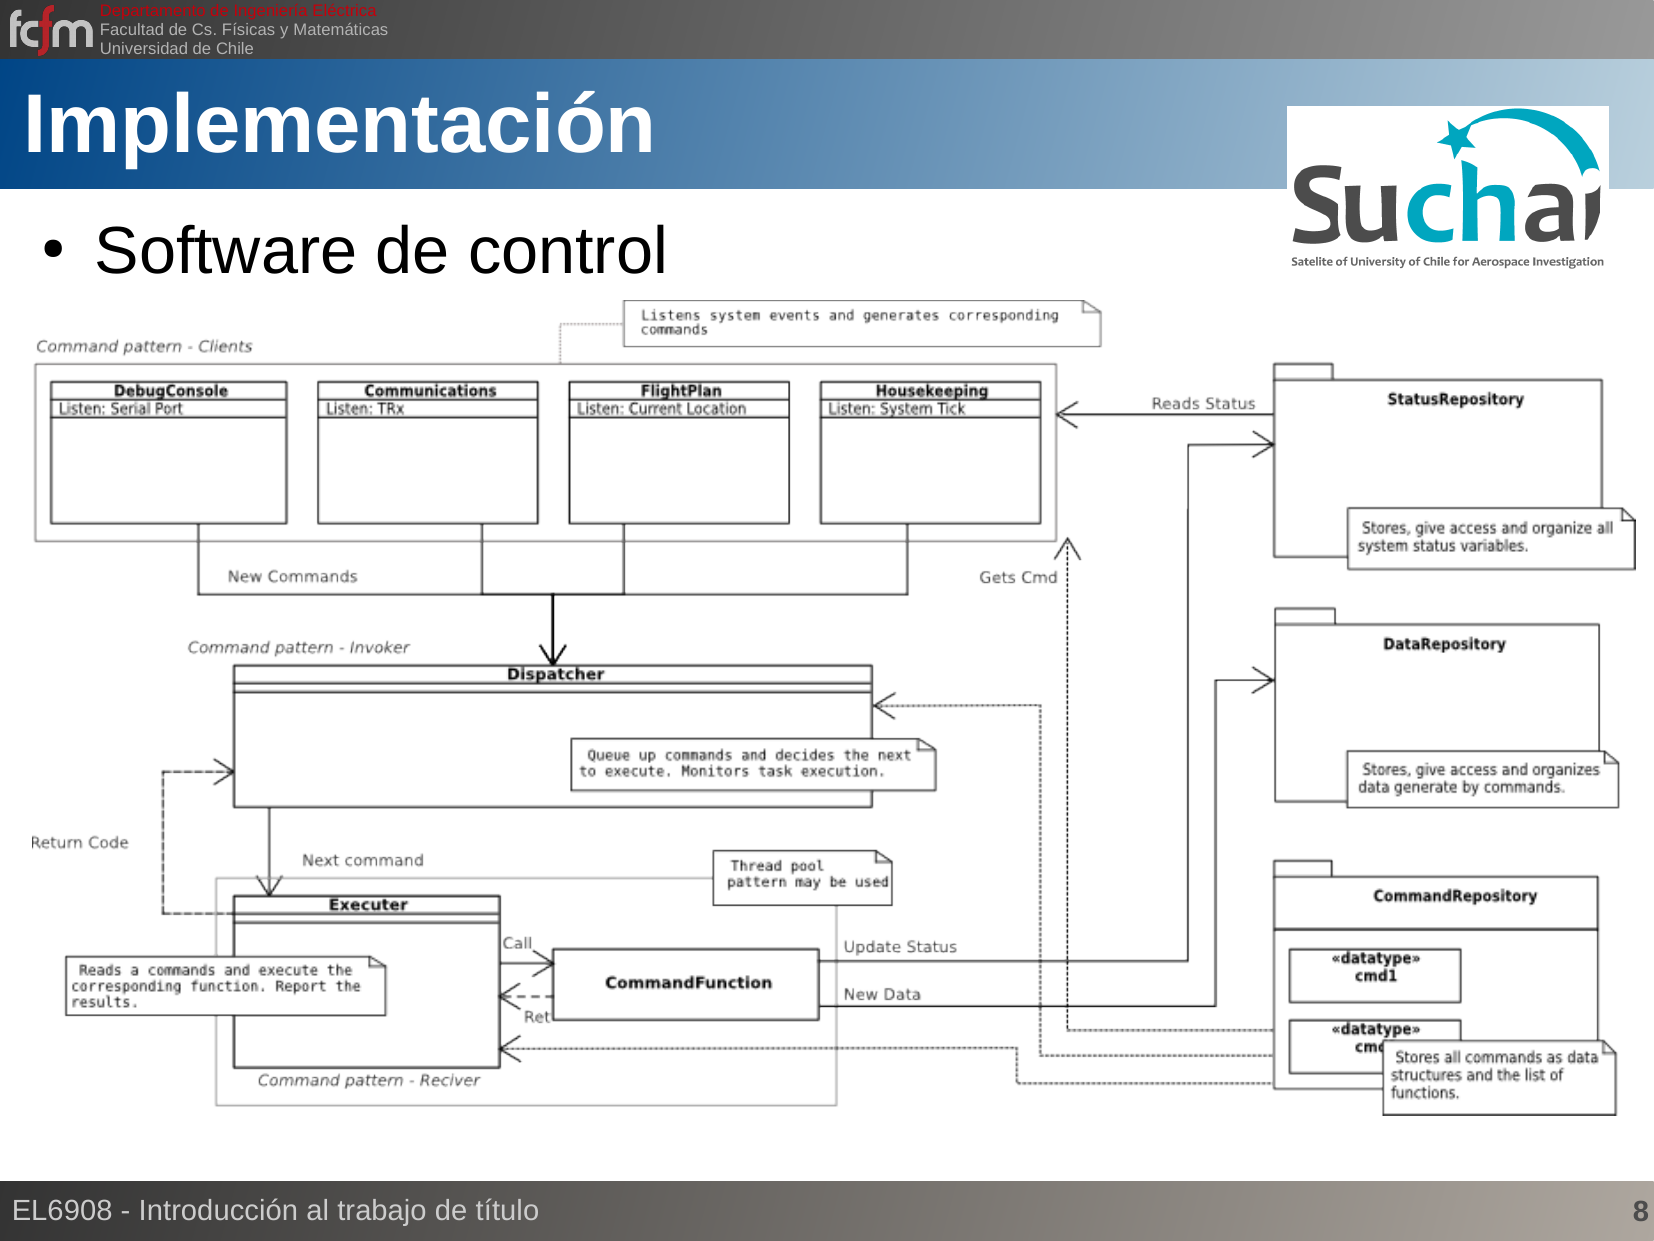

# Implementación
Software de control
EL6908 - Introducción al trabajo de título
8